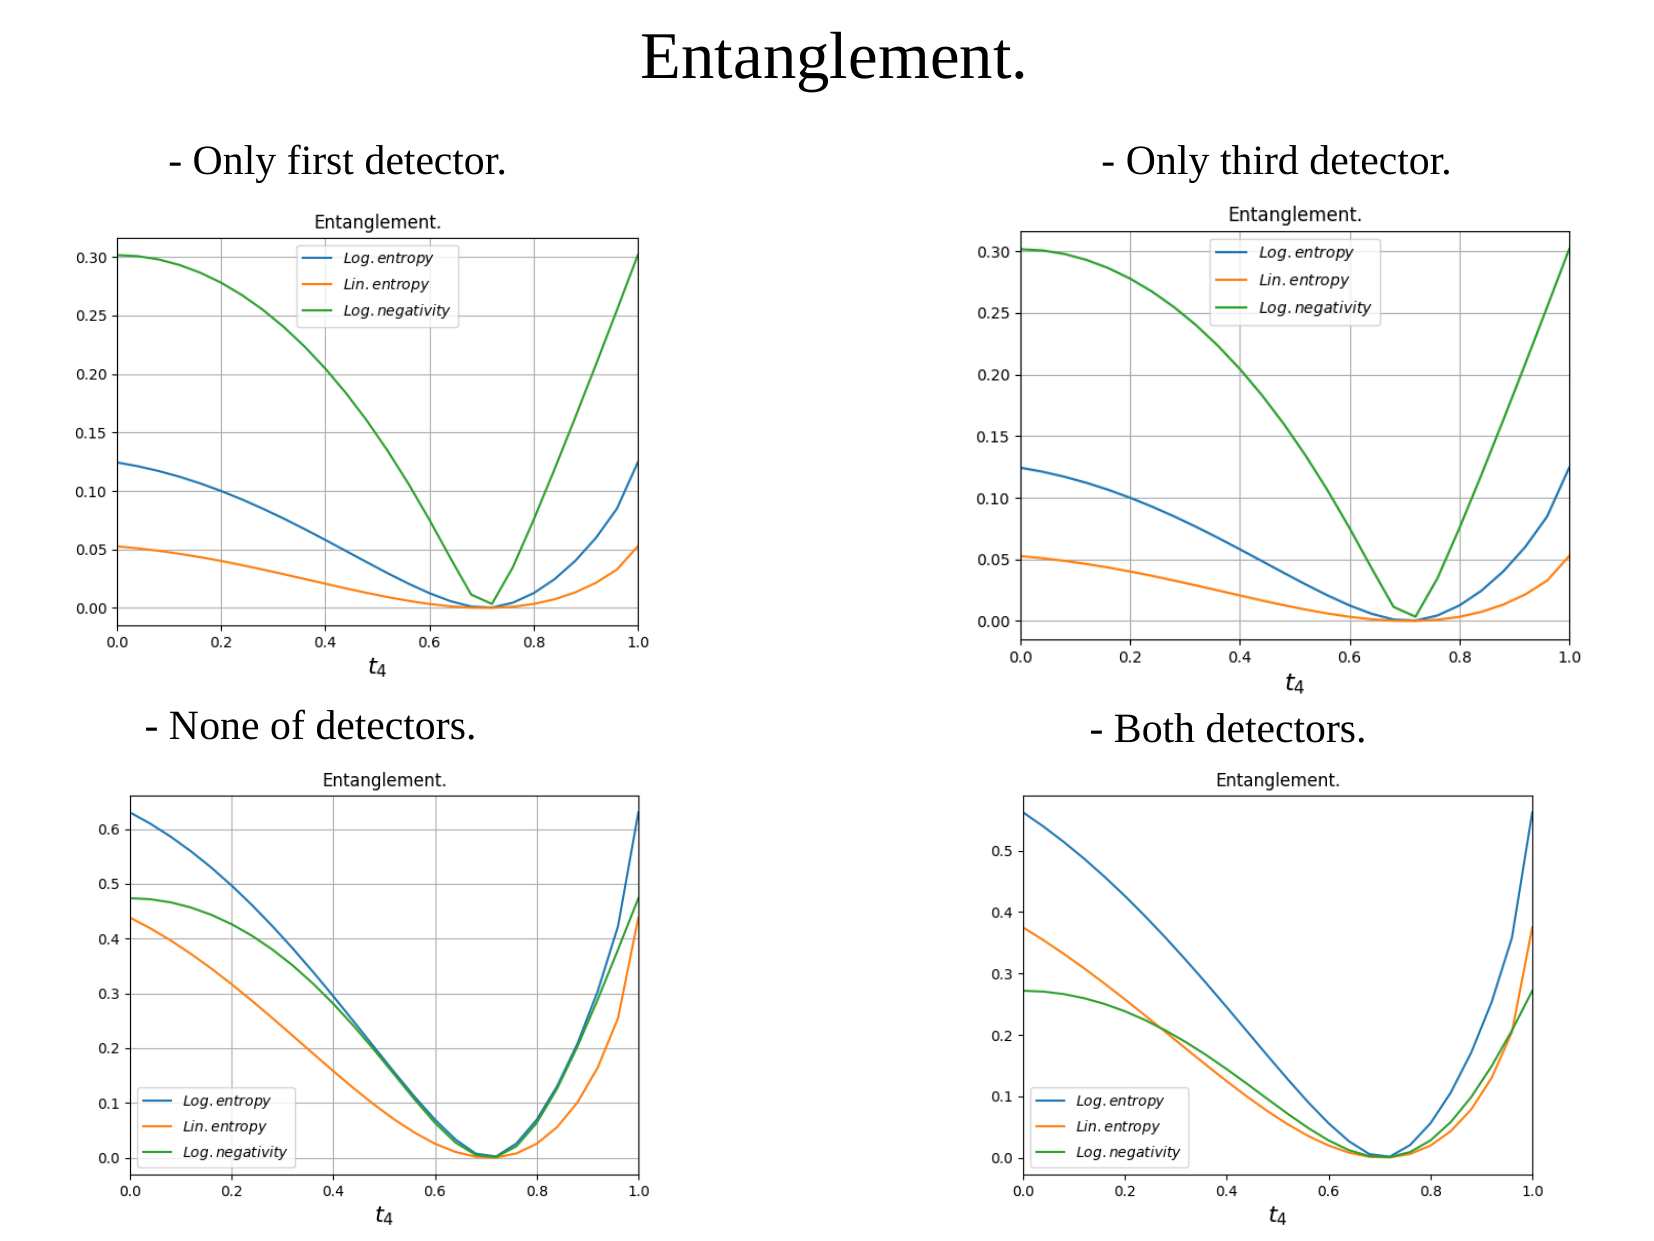

Entanglement.
- Only first detector.
- Only third detector.
- None of detectors.
- Both detectors.